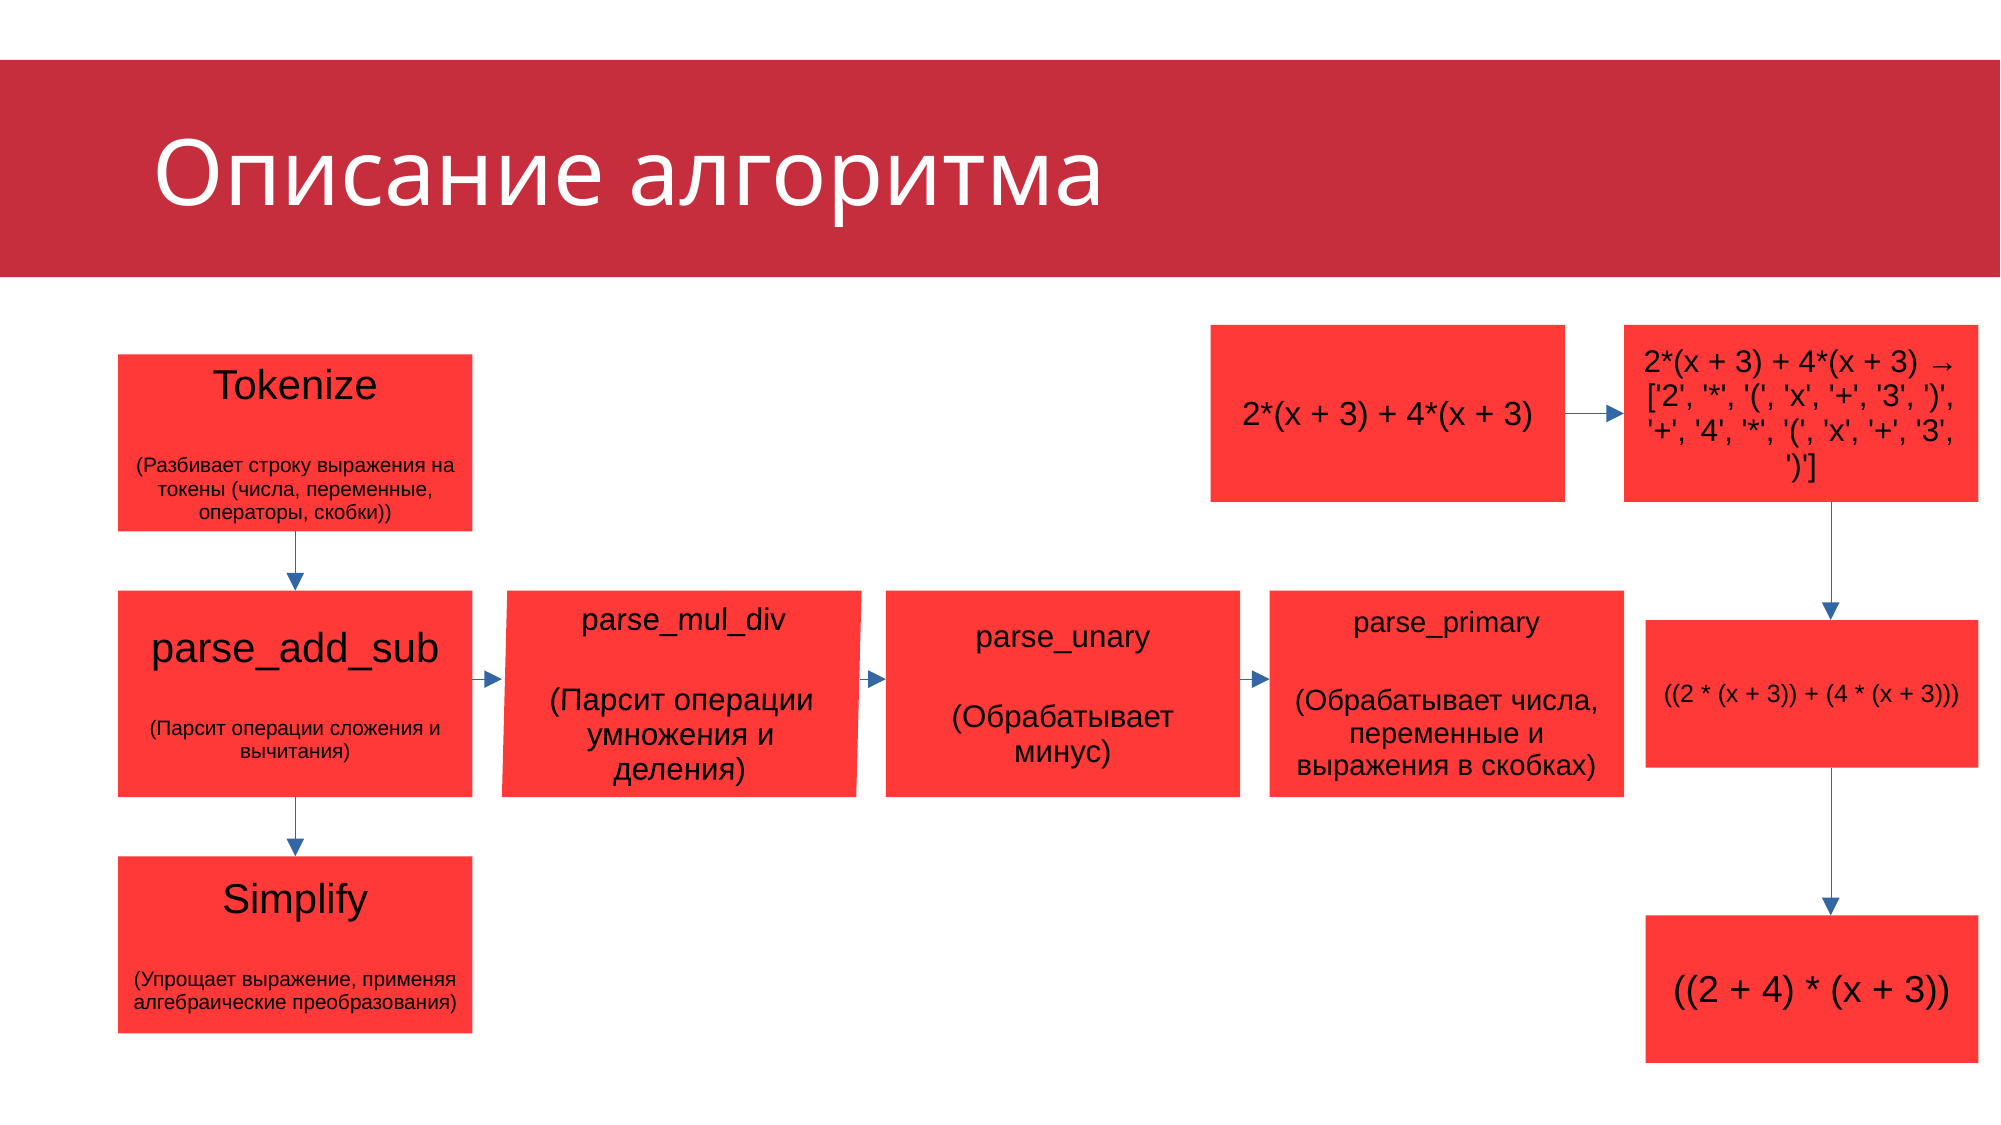

# Описание алгоритма
2*(x + 3) + 4*(x + 3)
2*(x + 3) + 4*(x + 3) → ['2', '*', '(', 'x', '+', '3', ')', '+', '4', '*', '(', 'x', '+', '3', ')']
Tokenize
(Разбивает строку выражения на токены (числа, переменные, операторы, скобки))
parse_add_sub
(Парсит операции сложения и вычитания)
parse_mul_div
(Парсит операции умножения и деления)
parse_unary
(Обрабатывает минус)
parse_primary
(Обрабатывает числа, переменные и выражения в скобках)
((2 * (x + 3)) + (4 * (x + 3)))
Simplify
(Упрощает выражение, применяя алгебраические преобразования)
((2 + 4) * (x + 3))